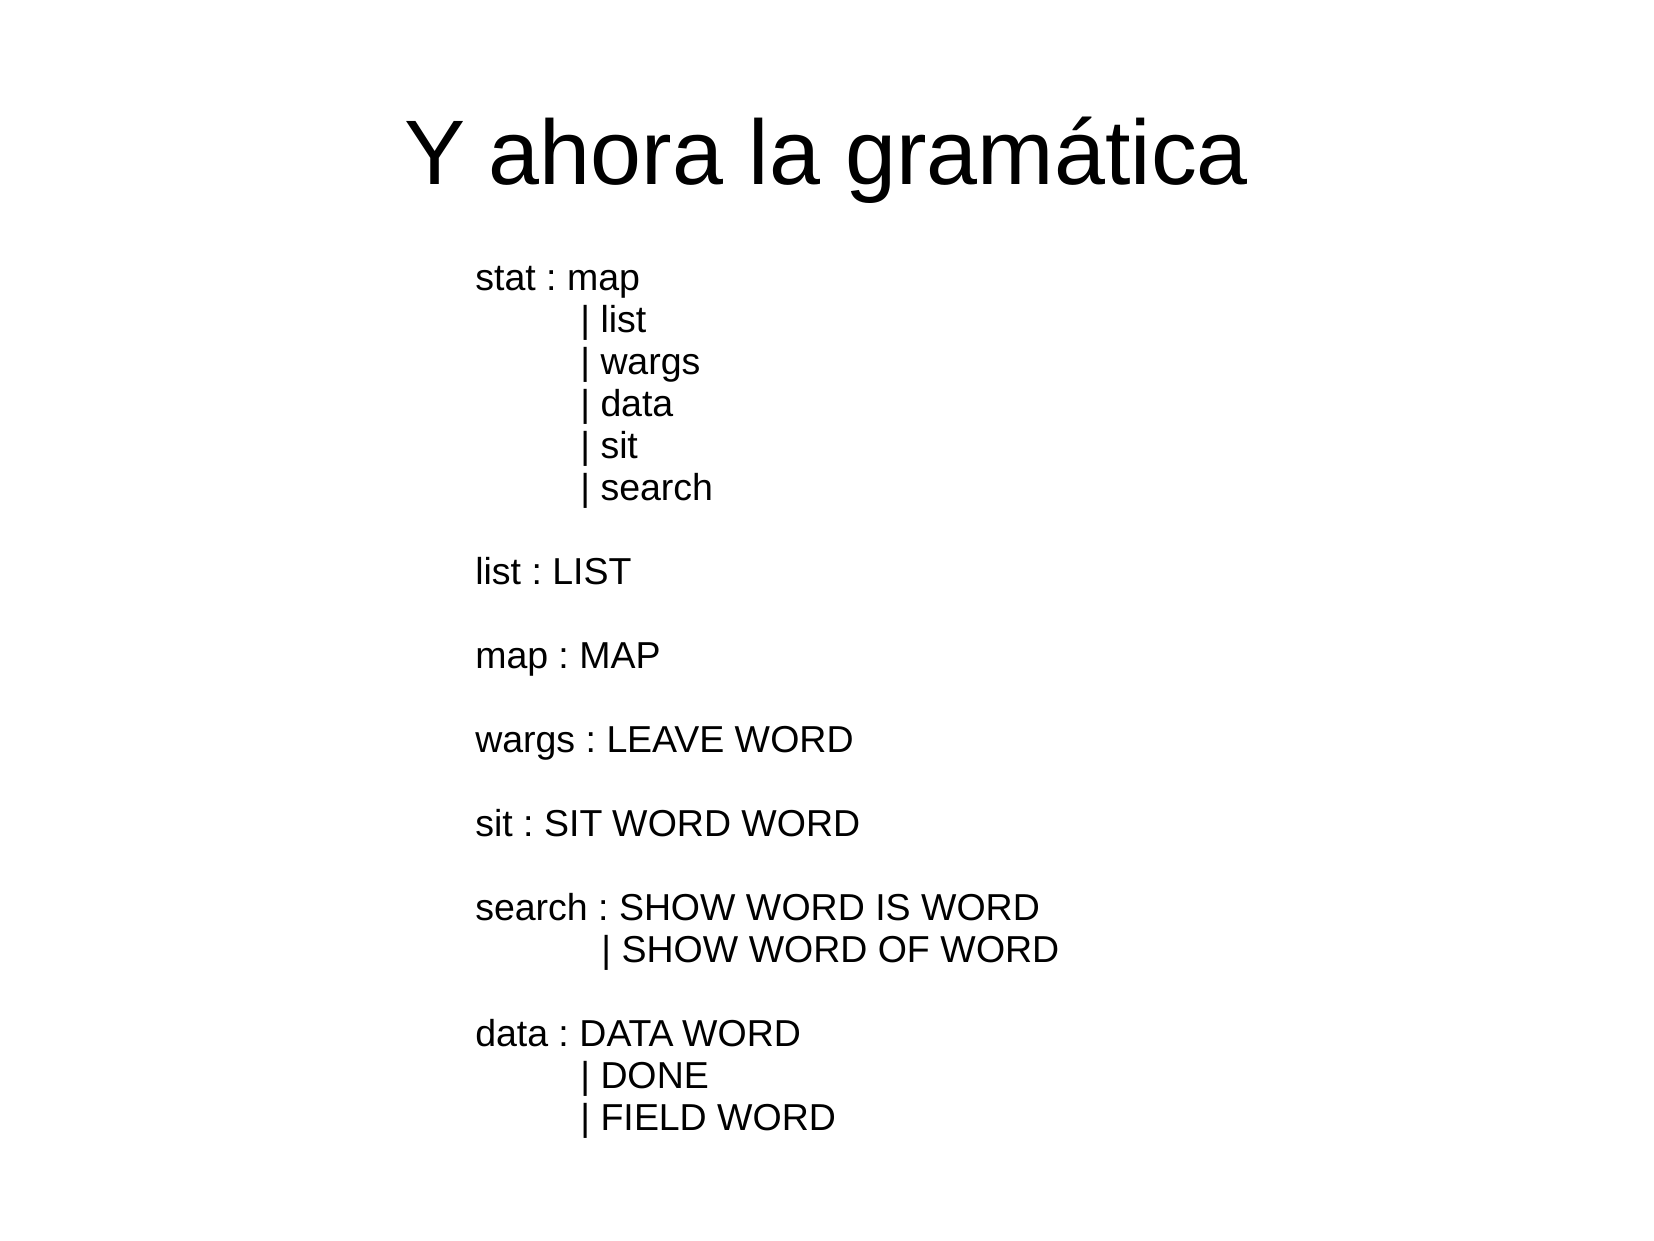

# Y ahora la gramática
stat : map
 | list
 | wargs
 | data
 | sit
 | search
list : LIST
map : MAP
wargs : LEAVE WORD
sit : SIT WORD WORD
search : SHOW WORD IS WORD
 | SHOW WORD OF WORD
data : DATA WORD
 | DONE
 | FIELD WORD